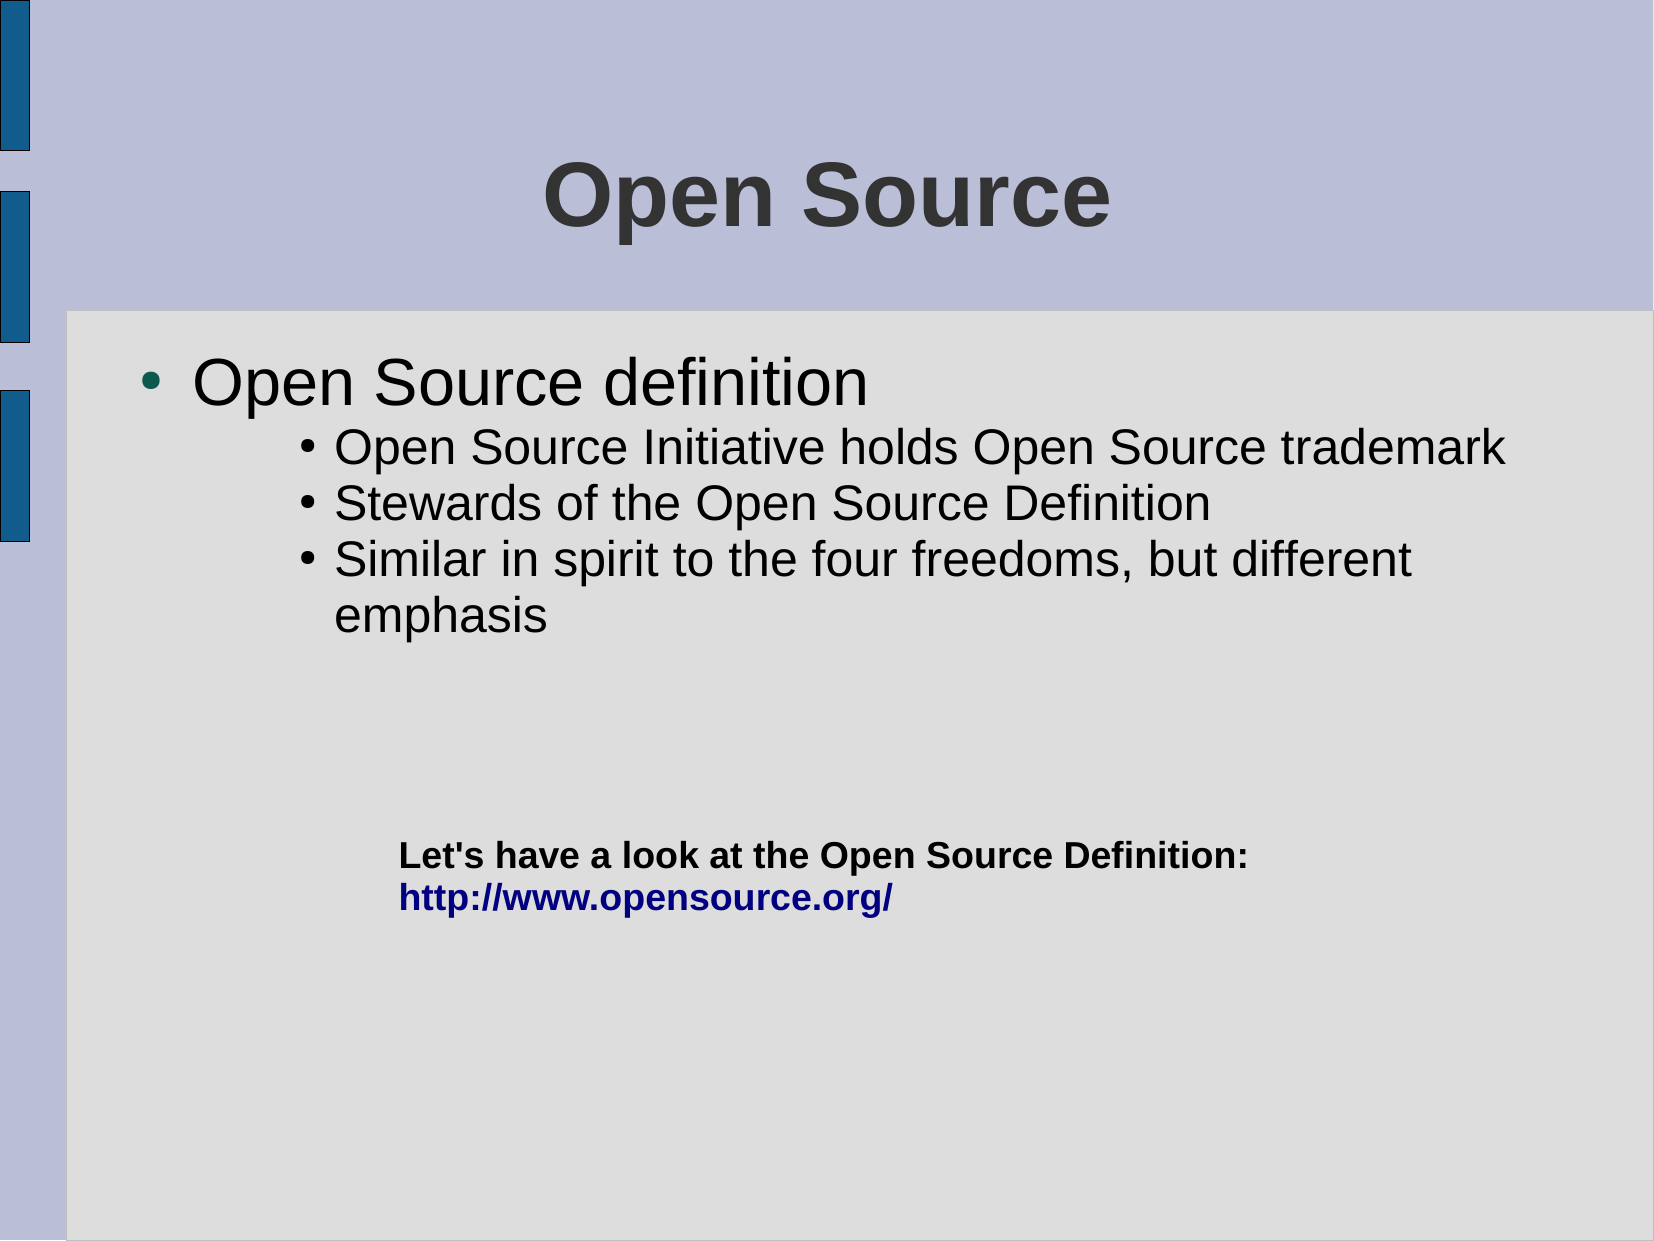

# Open Source
Open Source definition
Open Source Initiative holds Open Source trademark
Stewards of the Open Source Definition
Similar in spirit to the four freedoms, but different emphasis
Let's have a look at the Open Source Definition:
http://www.opensource.org/